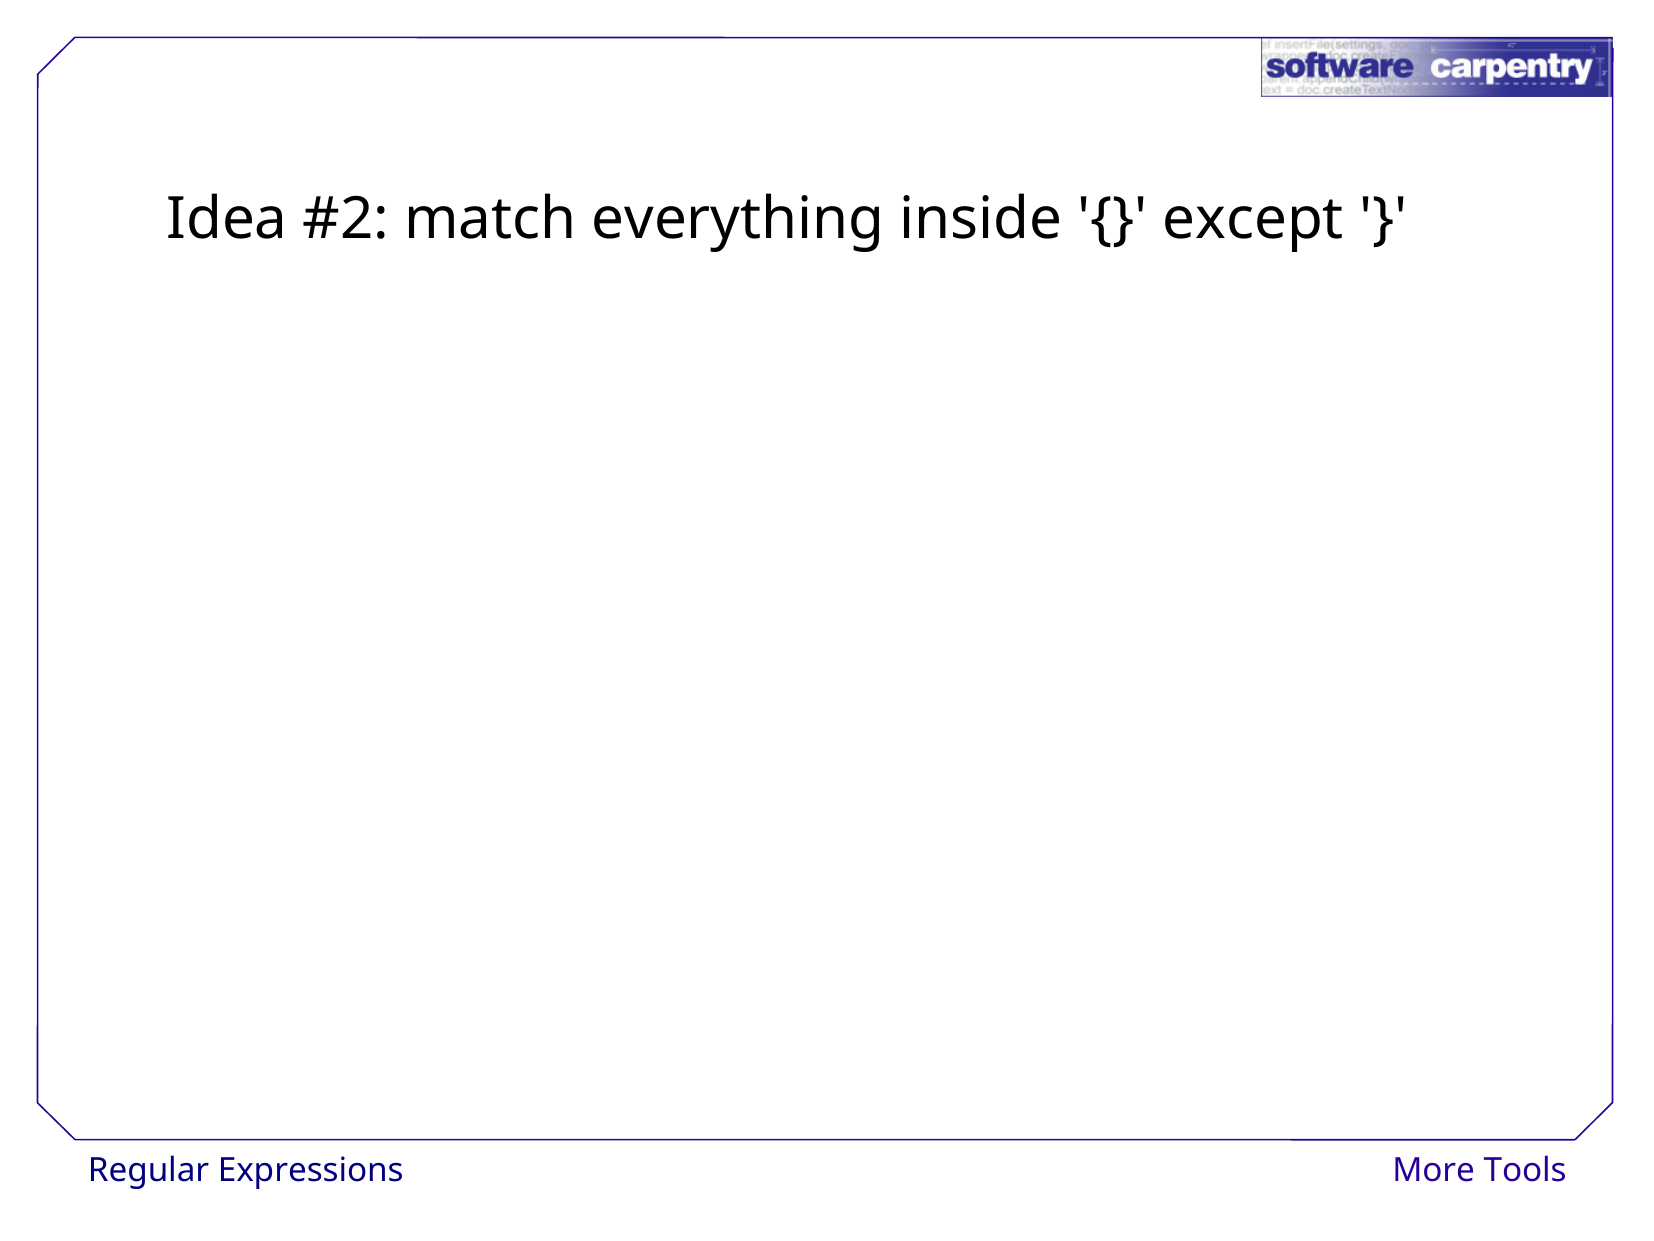

Idea #2: match everything inside '{}' except '}'